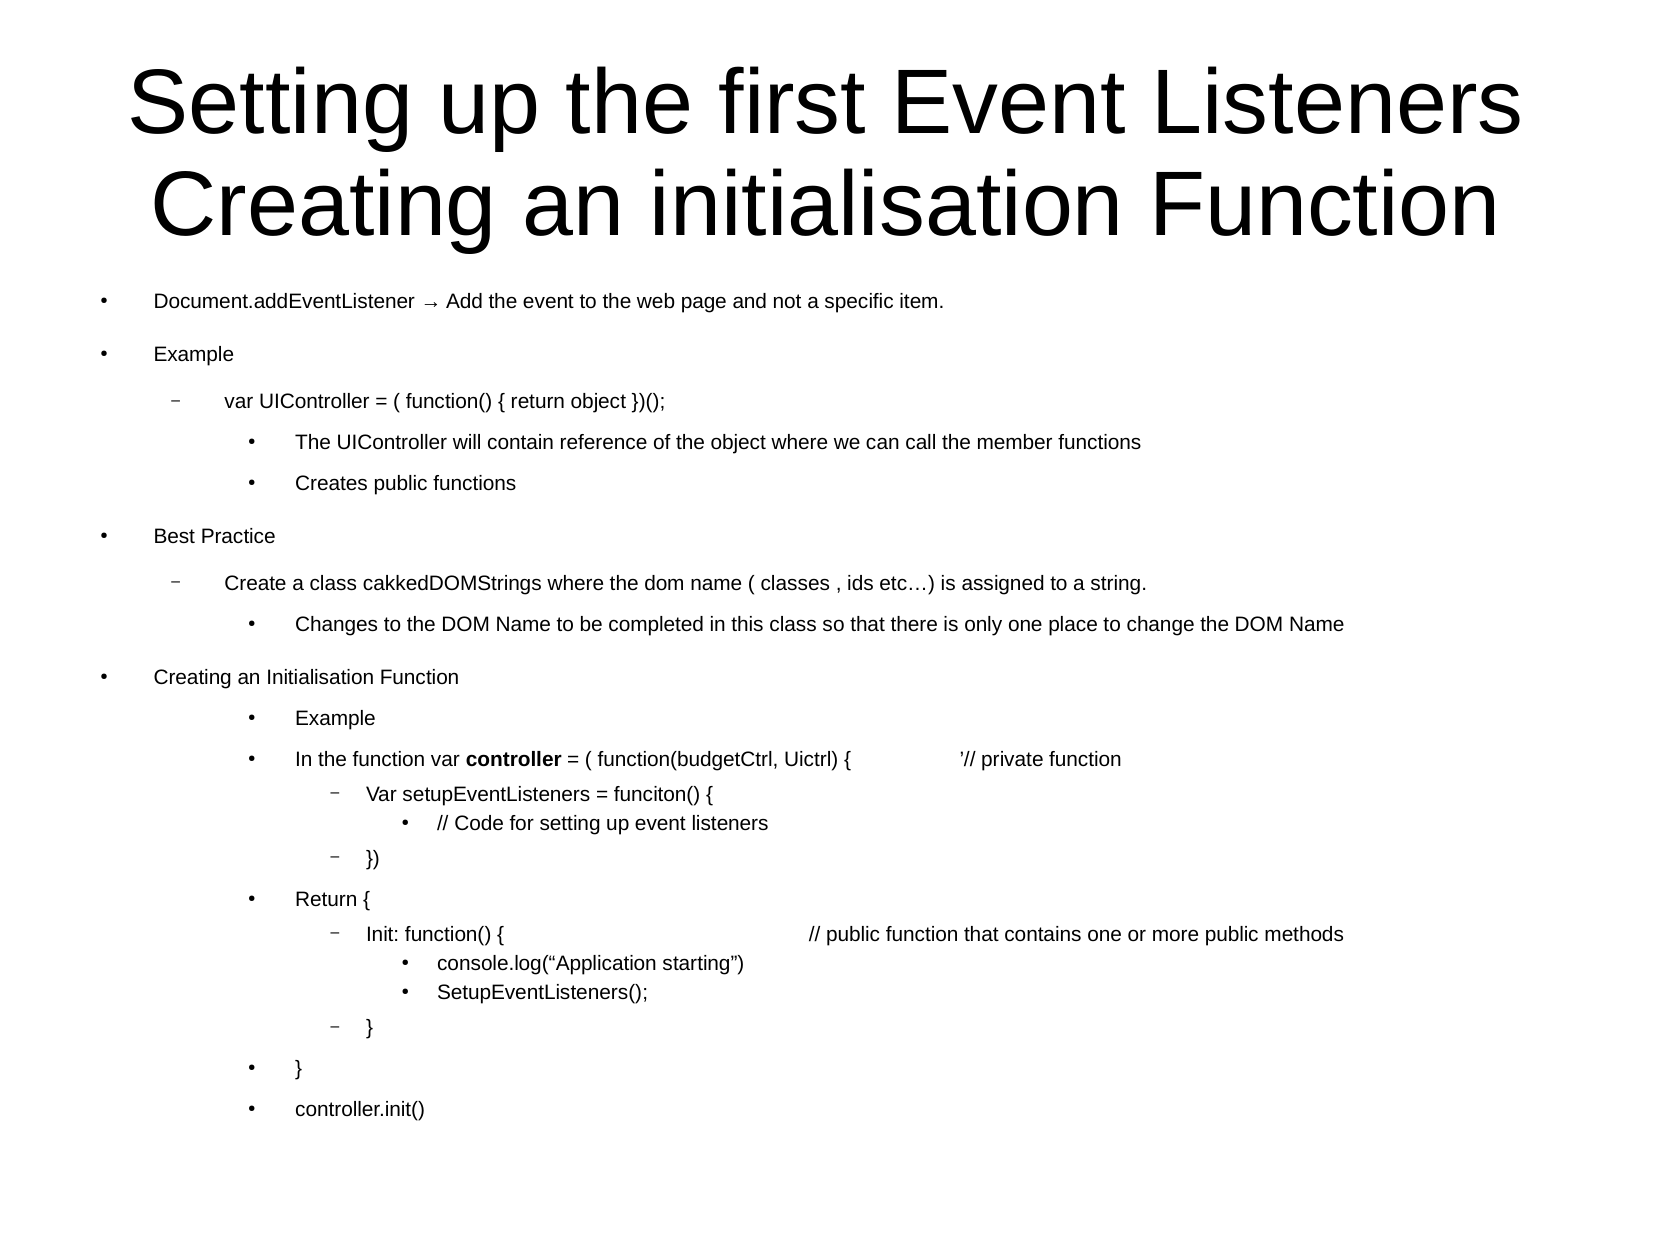

# Setting up the first Event Listeners Creating an initialisation Function
Document.addEventListener → Add the event to the web page and not a specific item.
Example
var UIController = ( function() { return object })();
The UIController will contain reference of the object where we can call the member functions
Creates public functions
Best Practice
Create a class cakkedDOMStrings where the dom name ( classes , ids etc…) is assigned to a string.
Changes to the DOM Name to be completed in this class so that there is only one place to change the DOM Name
Creating an Initialisation Function
Example
In the function var controller = ( function(budgetCtrl, Uictrl) {		’// private function
Var setupEventListeners = funciton() {
// Code for setting up event listeners
})
Return {
Init: function() {					// public function that contains one or more public methods
console.log(“Application starting”)
SetupEventListeners();
}
}
controller.init()